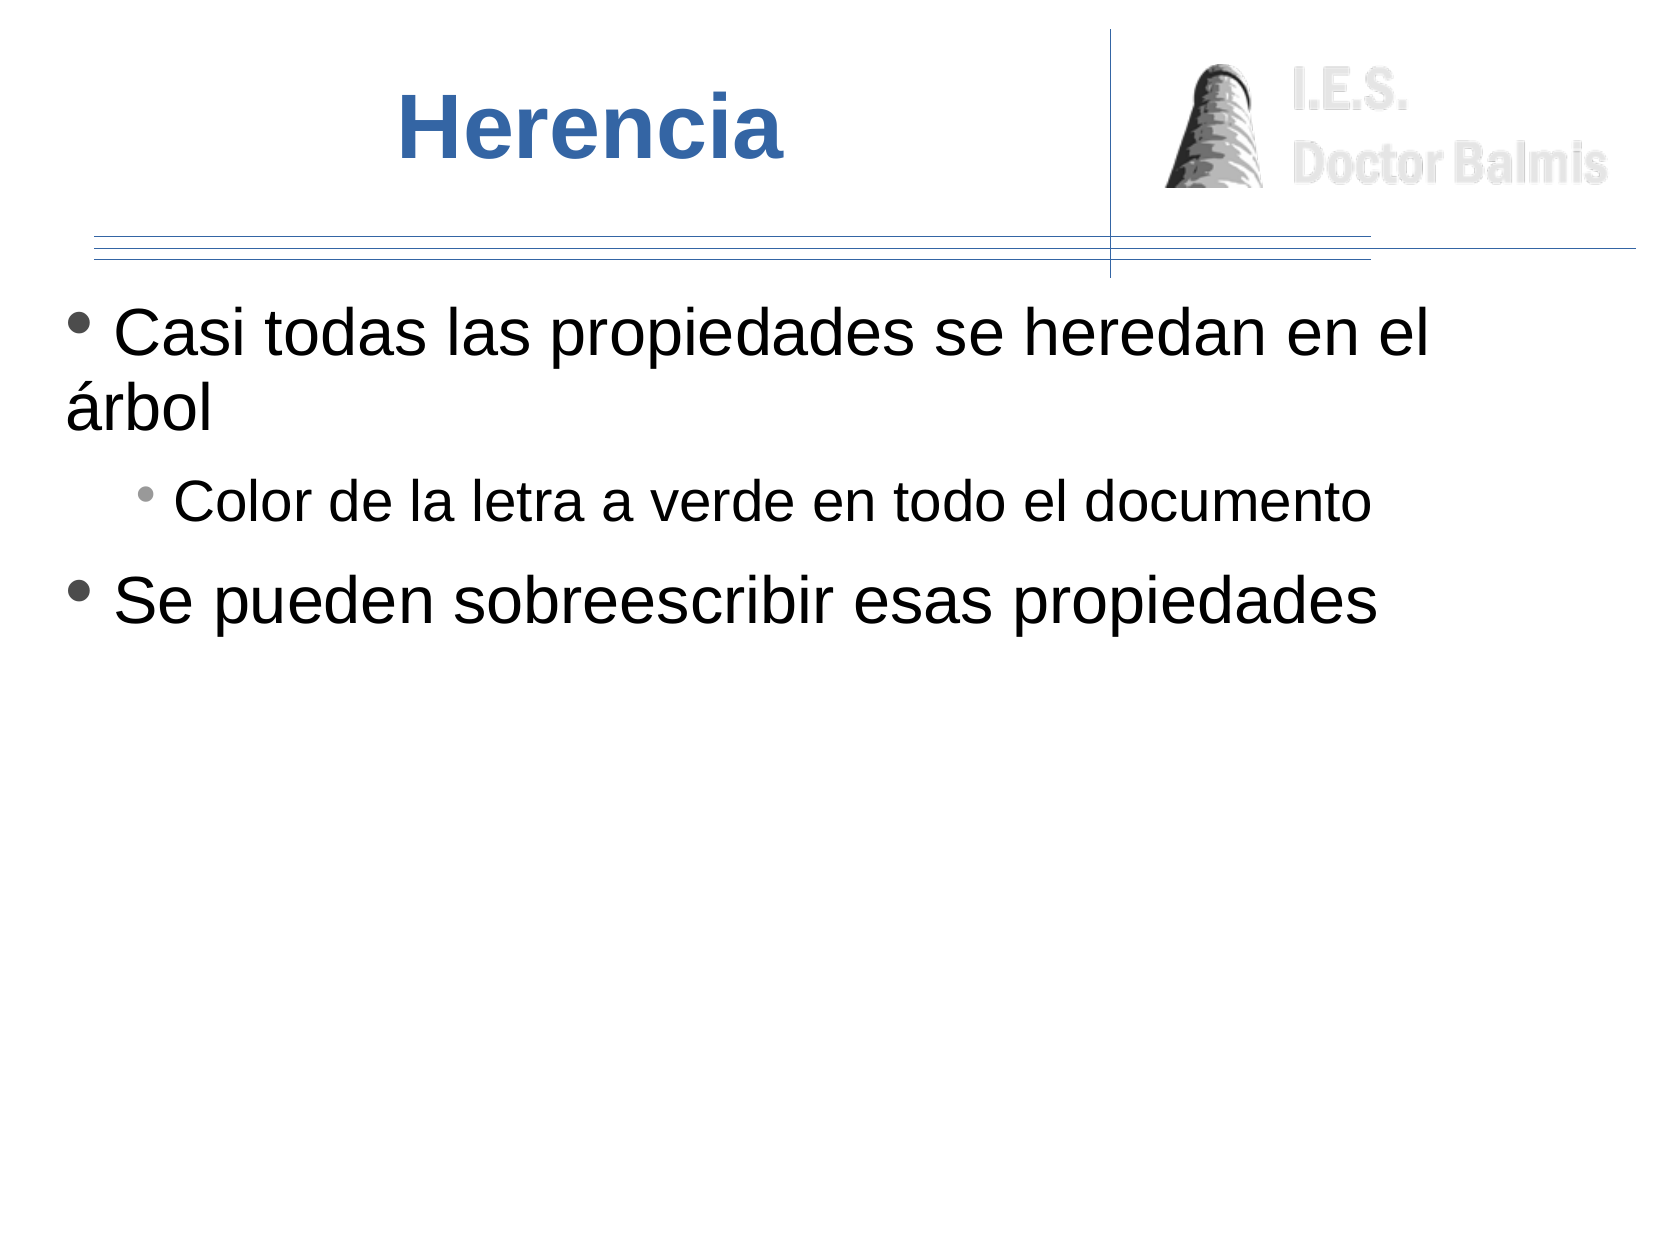

# Herencia
 Casi todas las propiedades se heredan en el árbol
 Color de la letra a verde en todo el documento
 Se pueden sobreescribir esas propiedades